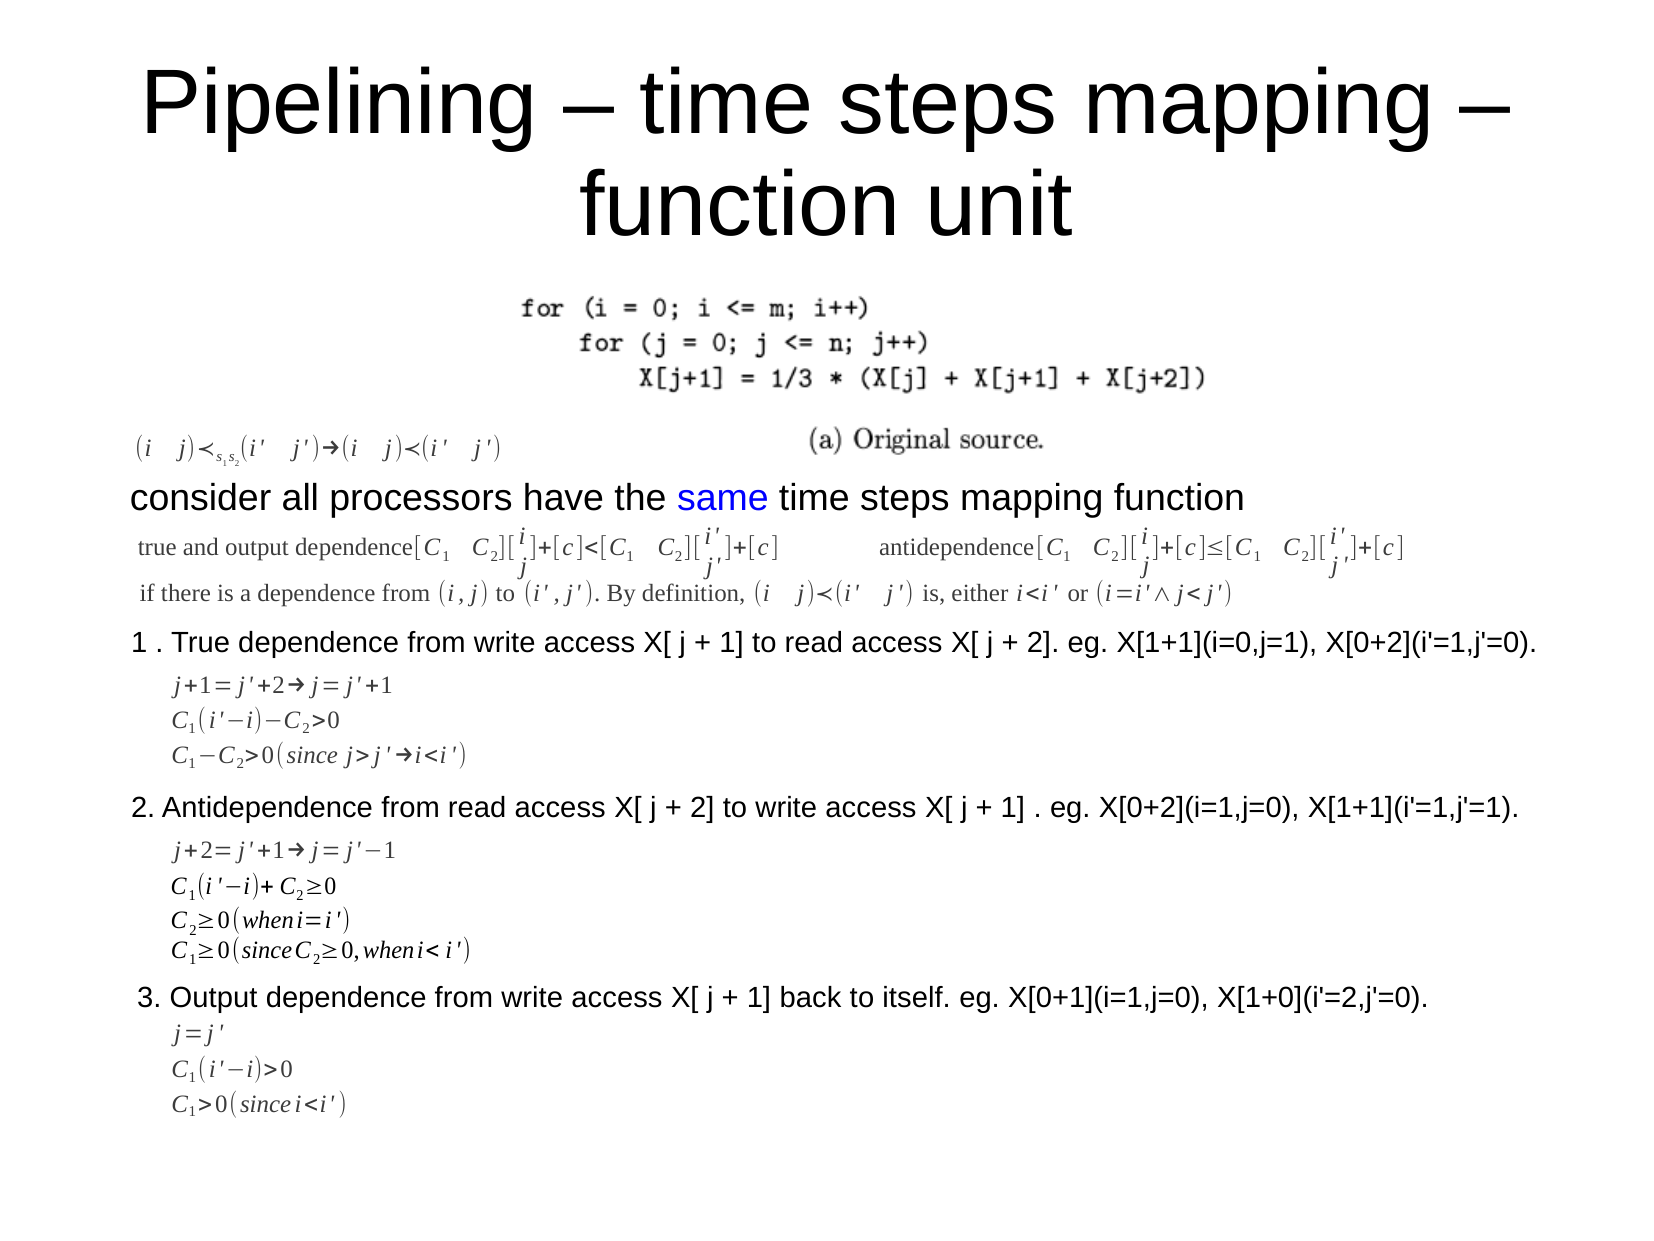

# Pipelining – time steps mapping – function unit
consider all processors have the same time steps mapping function
1 . True dependence from write access X[ j + 1] to read access X[ j + 2]. eg. X[1+1](i=0,j=1), X[0+2](i'=1,j'=0).
2. Antidependence from read access X[ j + 2] to write access X[ j + 1] . eg. X[0+2](i=1,j=0), X[1+1](i'=1,j'=1).
3. Output dependence from write access X[ j + 1] back to itself. eg. X[0+1](i=1,j=0), X[1+0](i'=2,j'=0).